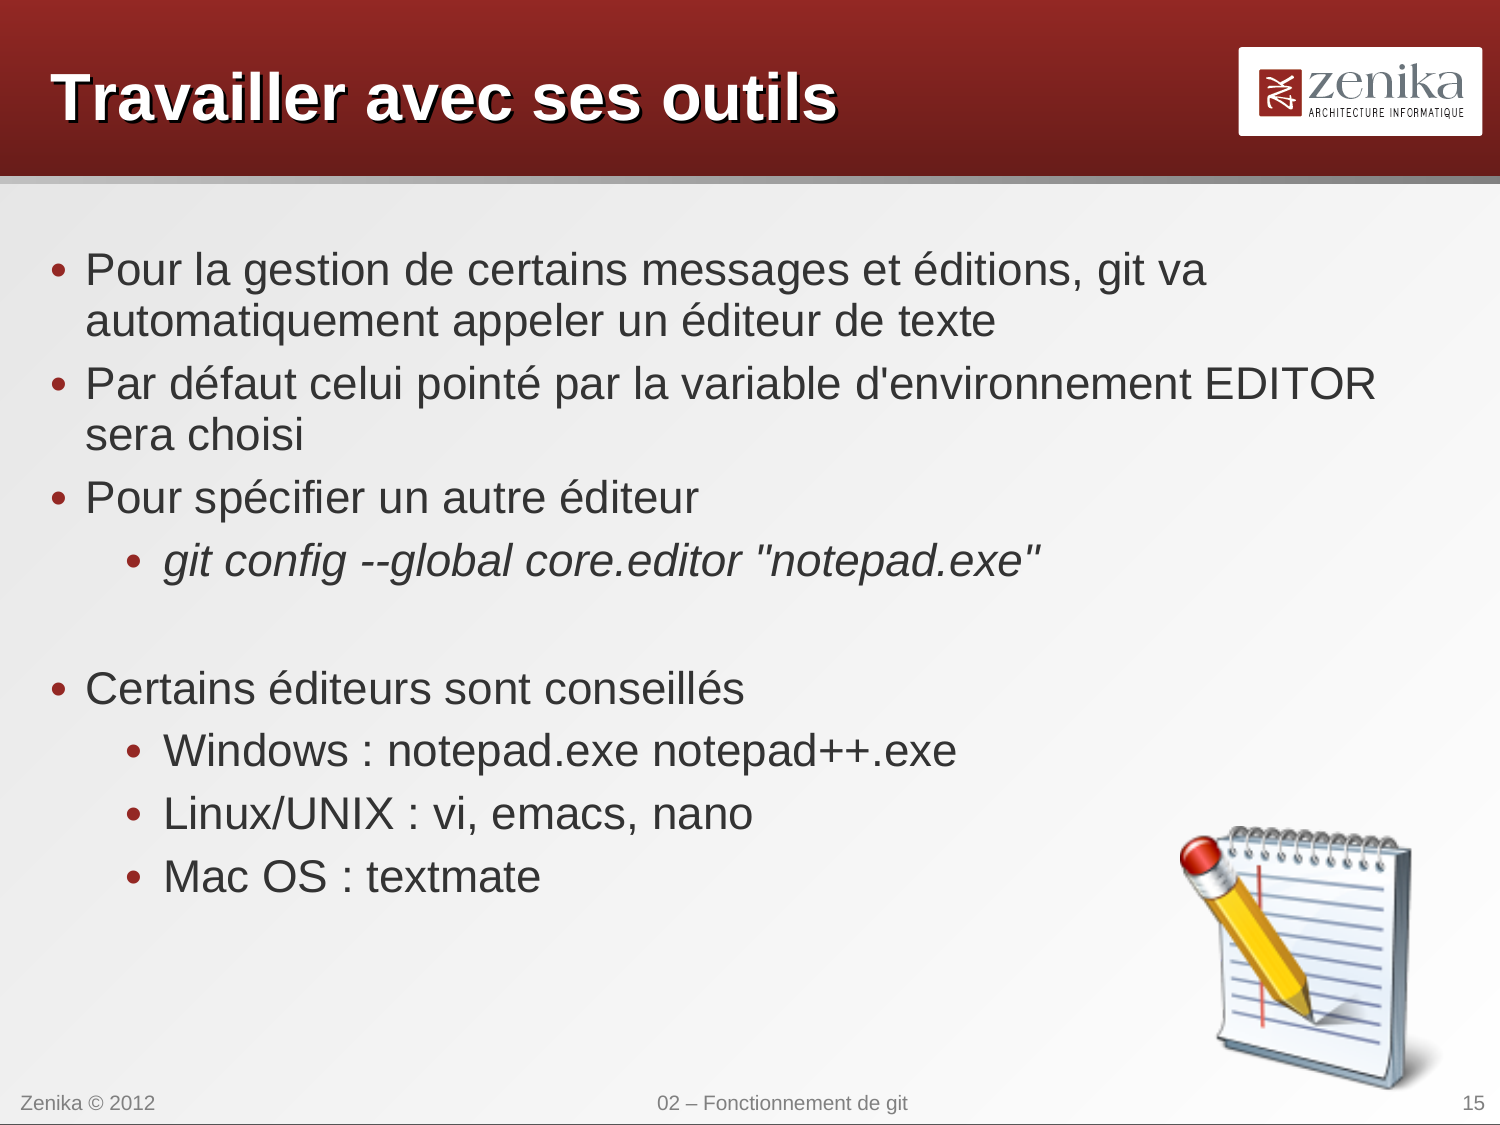

# Travailler avec ses outils
Pour la gestion de certains messages et éditions, git va automatiquement appeler un éditeur de texte
Par défaut celui pointé par la variable d'environnement EDITOR sera choisi
Pour spécifier un autre éditeur
git config --global core.editor "notepad.exe"
Certains éditeurs sont conseillés
Windows : notepad.exe notepad++.exe
Linux/UNIX : vi, emacs, nano
Mac OS : textmate